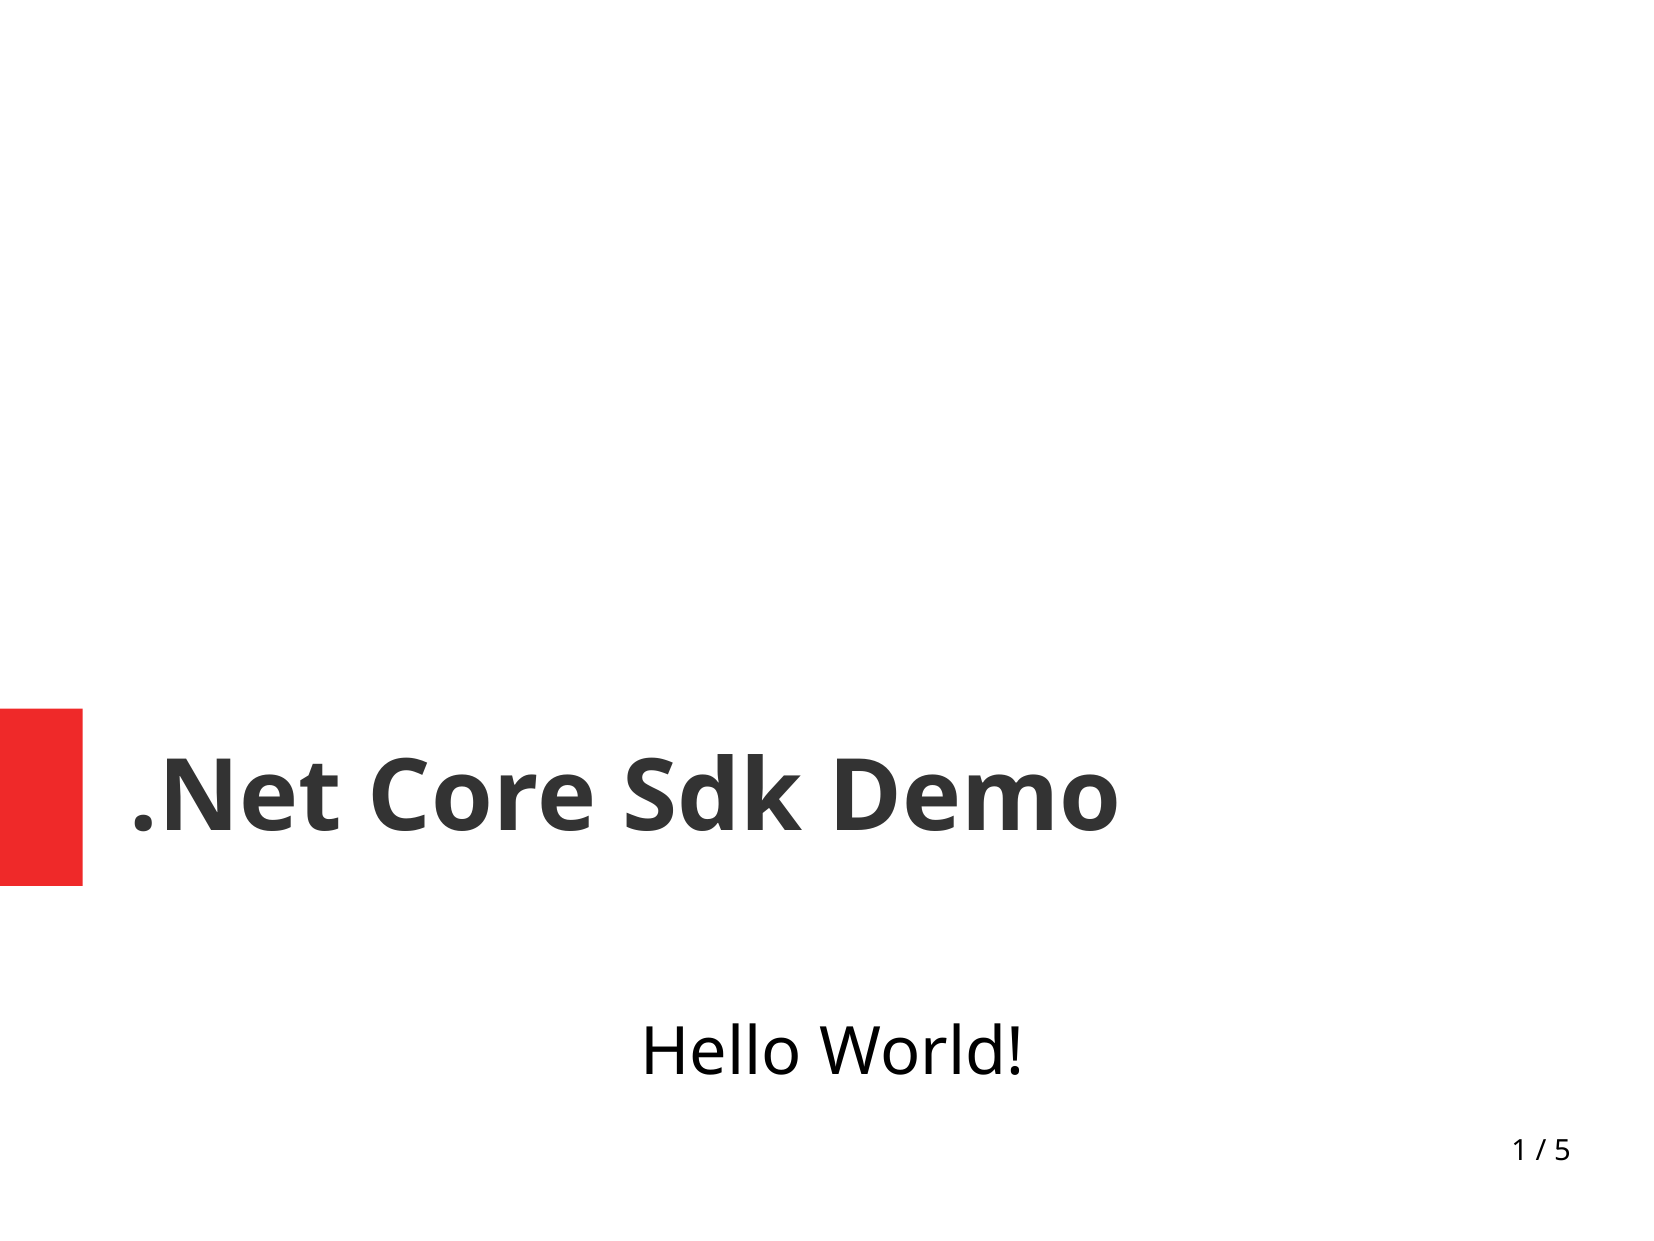

# .Net Core Sdk Demo
Hello World!
1